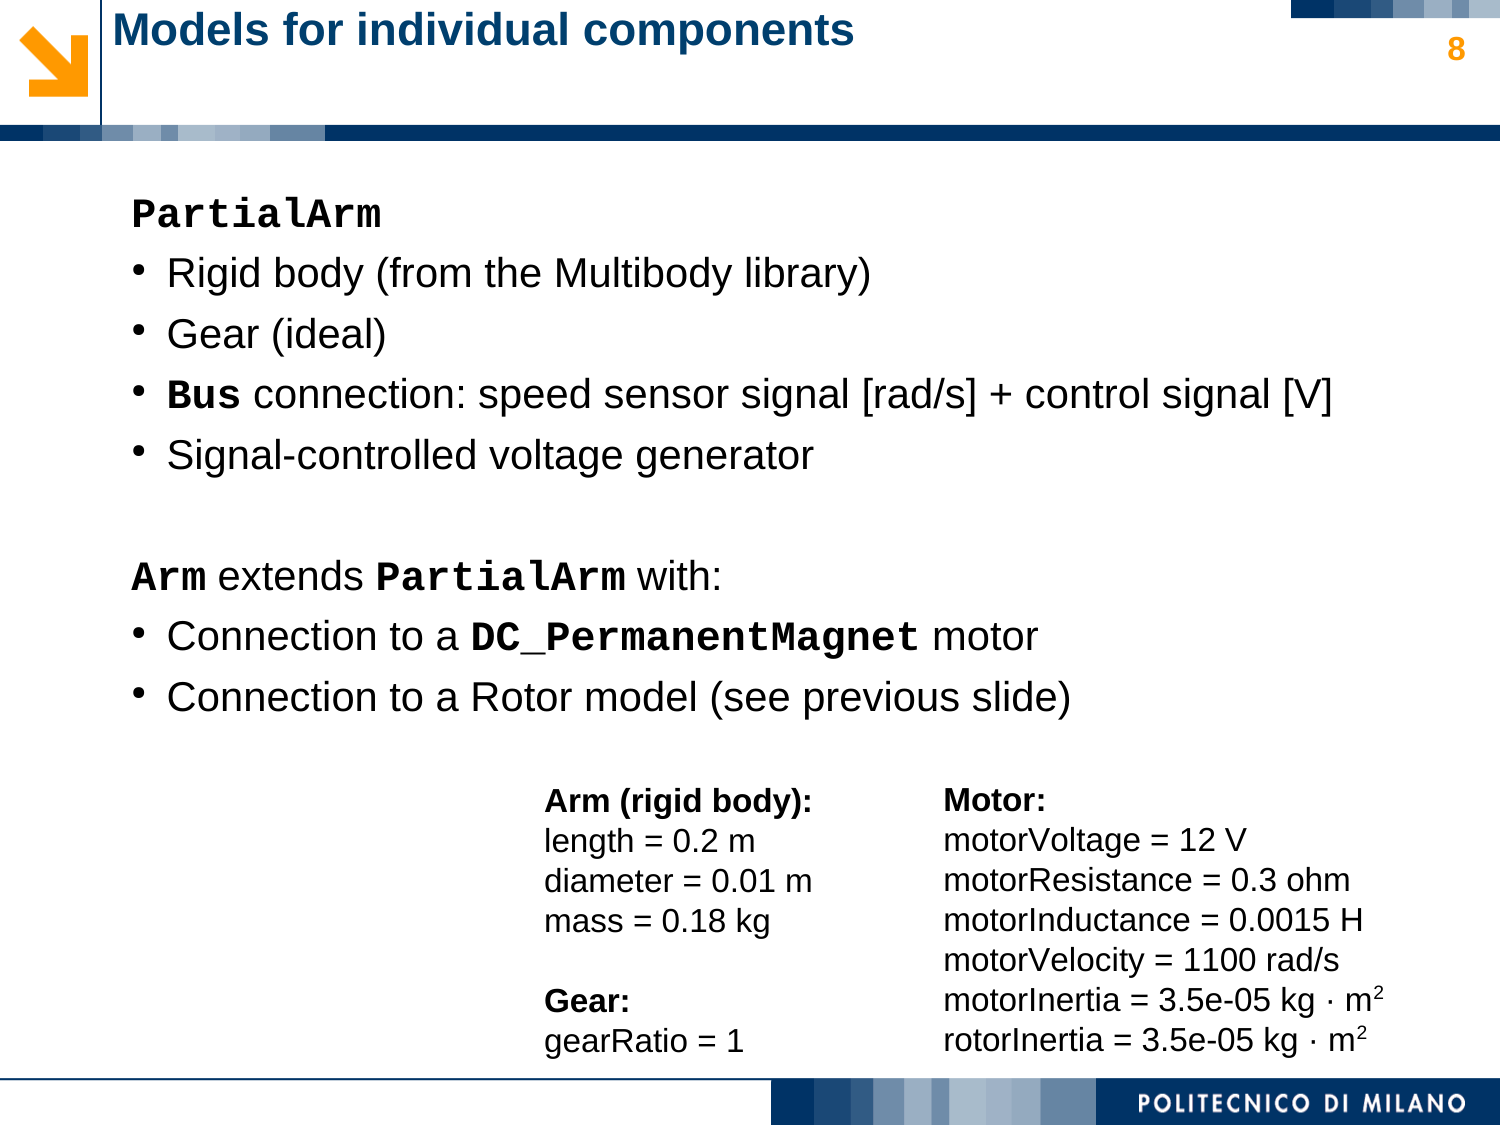

# Models for individual components
PartialArm
Rigid body (from the Multibody library)
Gear (ideal)
Bus connection: speed sensor signal [rad/s] + control signal [V]
Signal-controlled voltage generator
Arm extends PartialArm with:
Connection to a DC_PermanentMagnet motor
Connection to a Rotor model (see previous slide)
Motor:
motorVoltage = 12 V
motorResistance = 0.3 ohm
motorInductance = 0.0015 H
motorVelocity = 1100 rad/s
motorInertia = 3.5e-05 kg · m2
rotorInertia = 3.5e-05 kg · m2
Arm (rigid body):
length = 0.2 m
diameter = 0.01 m
mass = 0.18 kg
Gear:
gearRatio = 1